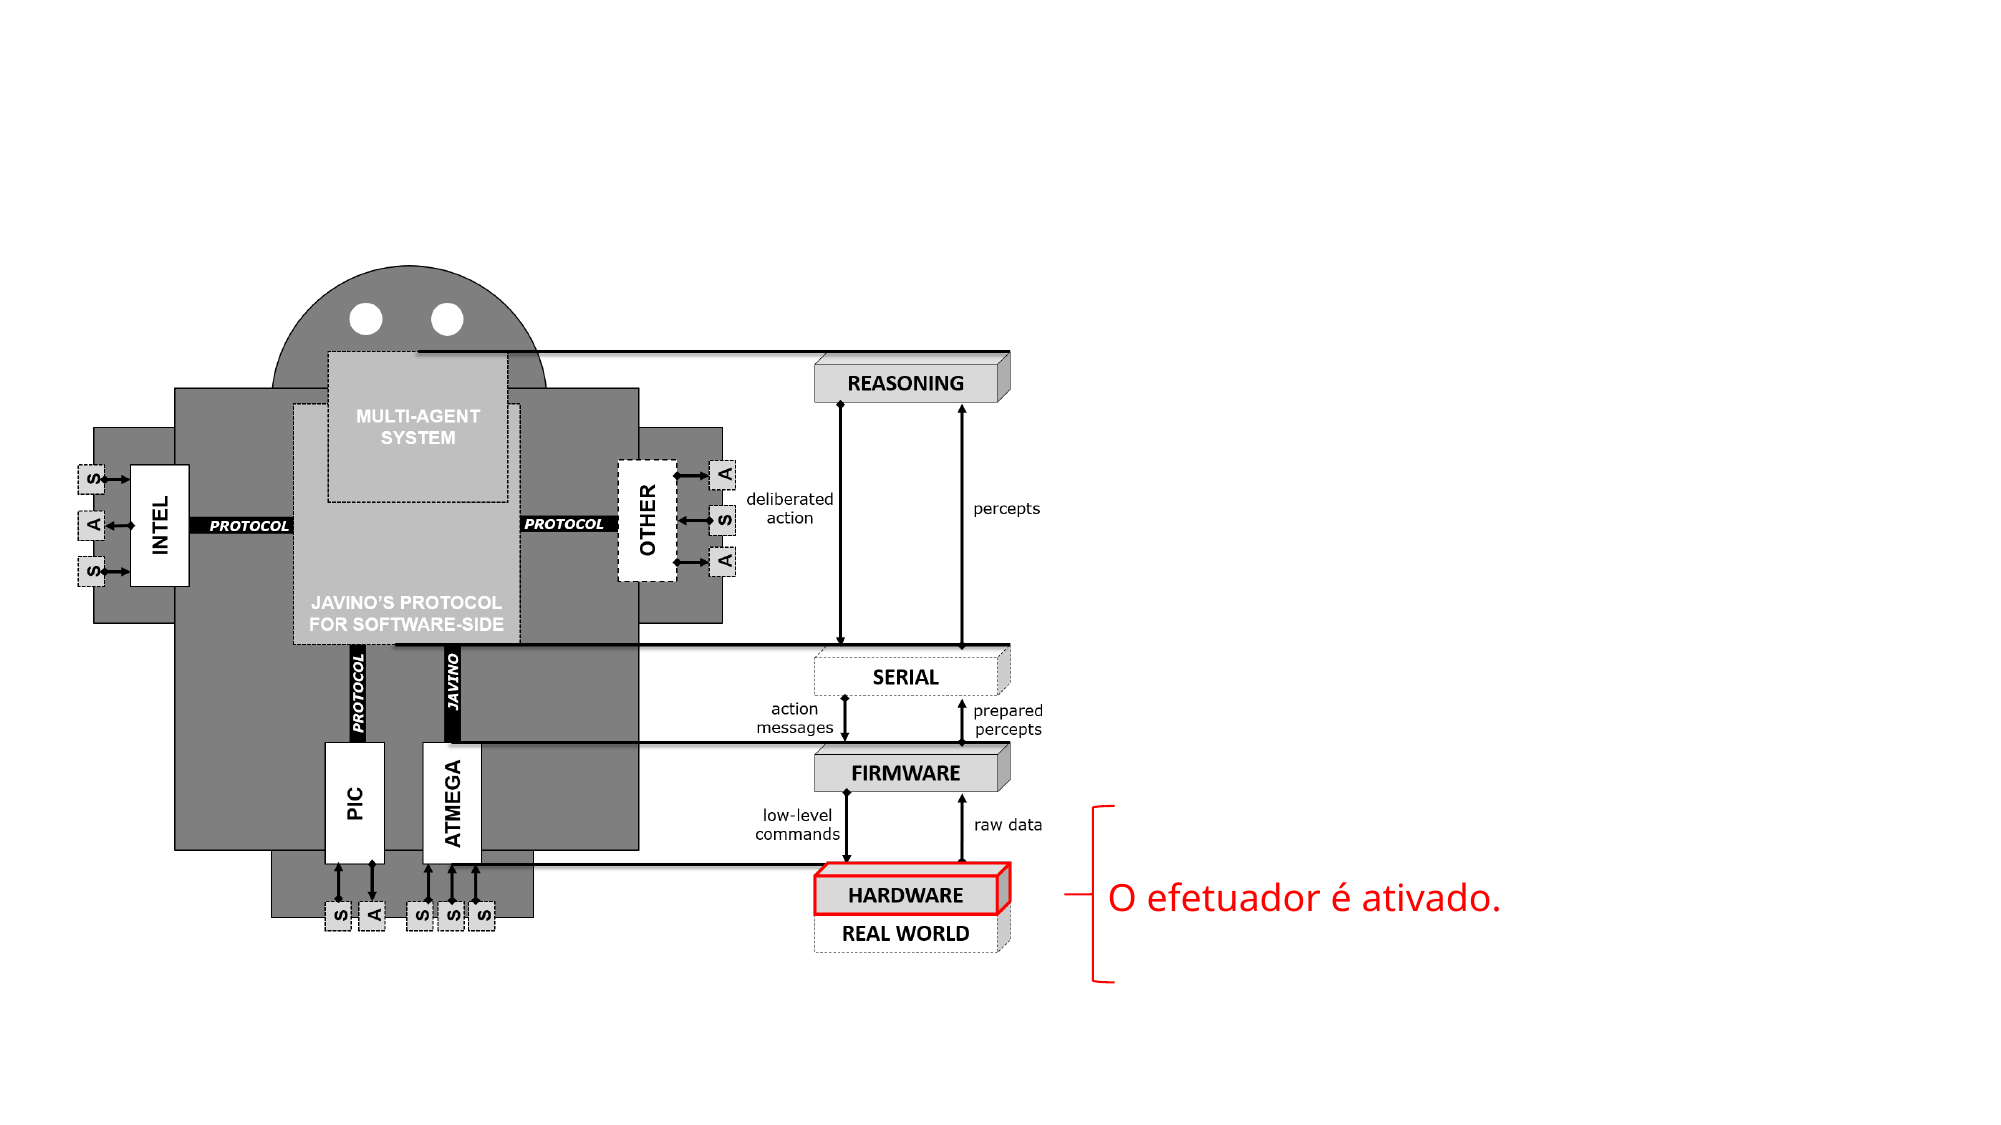

Arquitetura Física e Lógica: Fluxo da Mensagem
O efetuador é ativado.